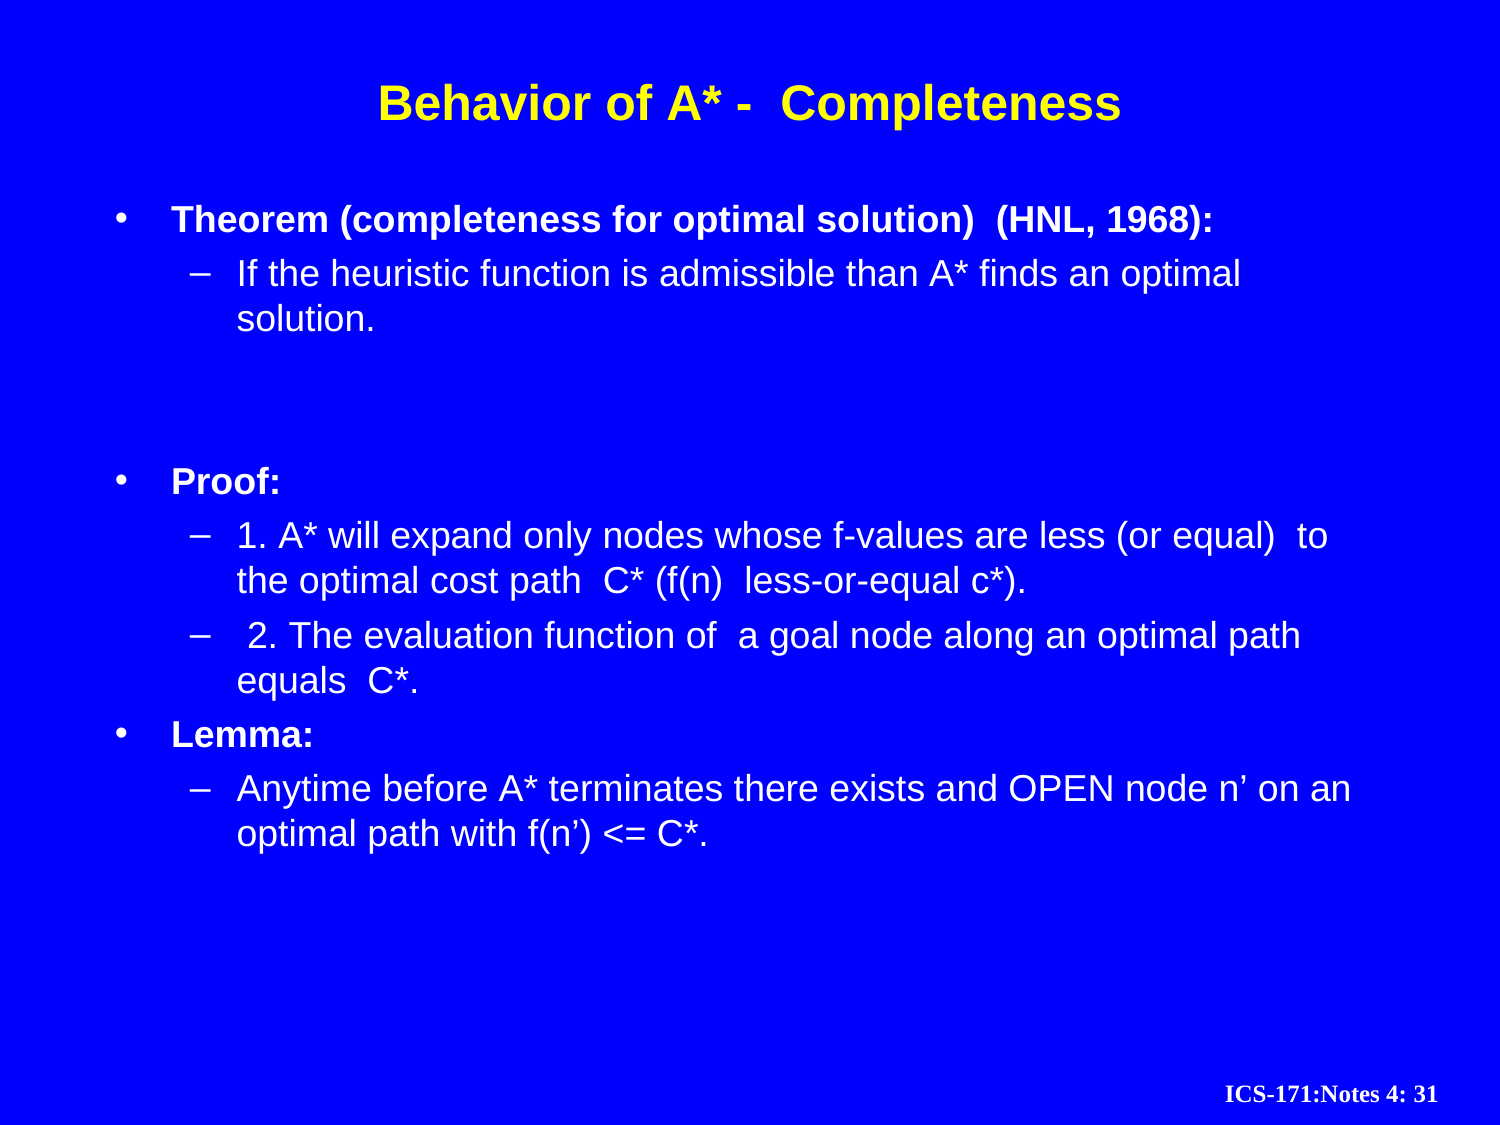

# Behavior of A* - Completeness
Theorem (completeness for optimal solution) (HNL, 1968):
If the heuristic function is admissible than A* finds an optimal solution.
Proof:
1. A* will expand only nodes whose f-values are less (or equal) to the optimal cost path C* (f(n) less-or-equal c*).
 2. The evaluation function of a goal node along an optimal path equals C*.
Lemma:
Anytime before A* terminates there exists and OPEN node n’ on an optimal path with f(n’) <= C*.